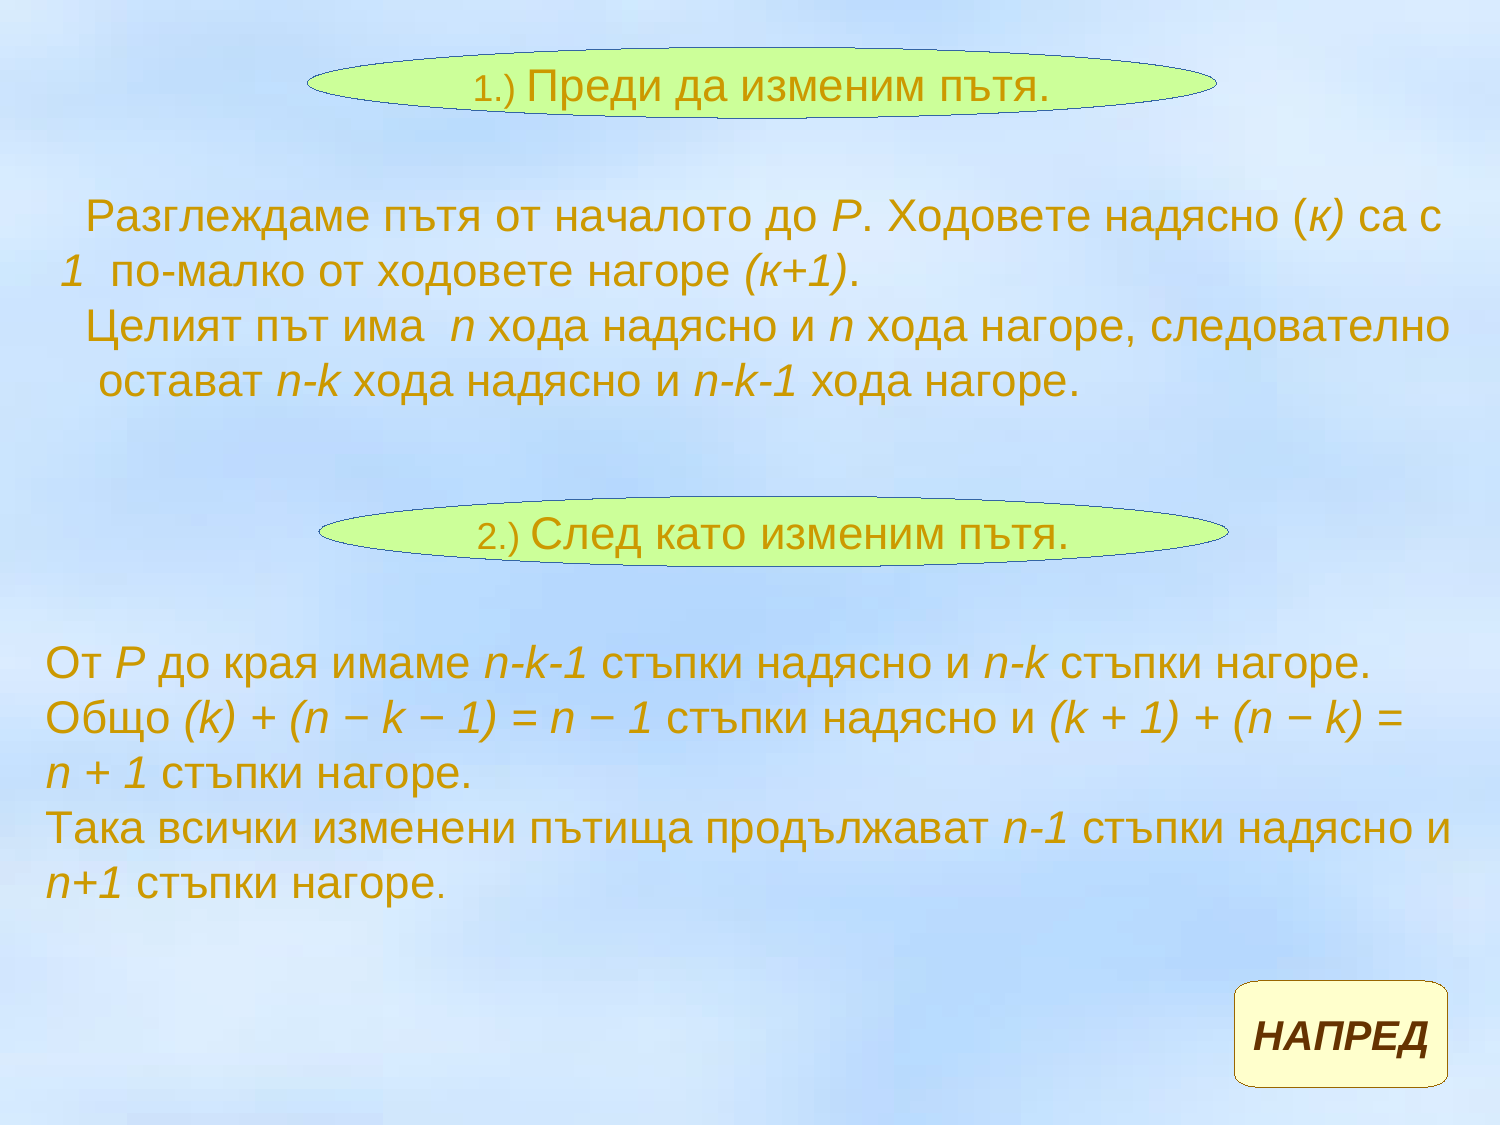

Разглеждаме пътя от началото до P. Ходовете надясно (к) са с 1 по-малко от ходовете нагоре (к+1).
 Целият път има n хода надясно и n хода нагоре, следователно остават n-k хода надясно и n-k-1 хода нагоре.
1.) Преди да изменим пътя.
2.) След като изменим пътя.
От P до края имаме n-k-1 стъпки надясно и n-k стъпки нагоре.
Общо (k) + (n − k − 1) = n − 1 стъпки надясно и (k + 1) + (n − k) = n + 1 стъпки нагоре.
Така всички изменени пътища продължават n-1 стъпки надясно и n+1 стъпки нагоре.
НАПРЕД